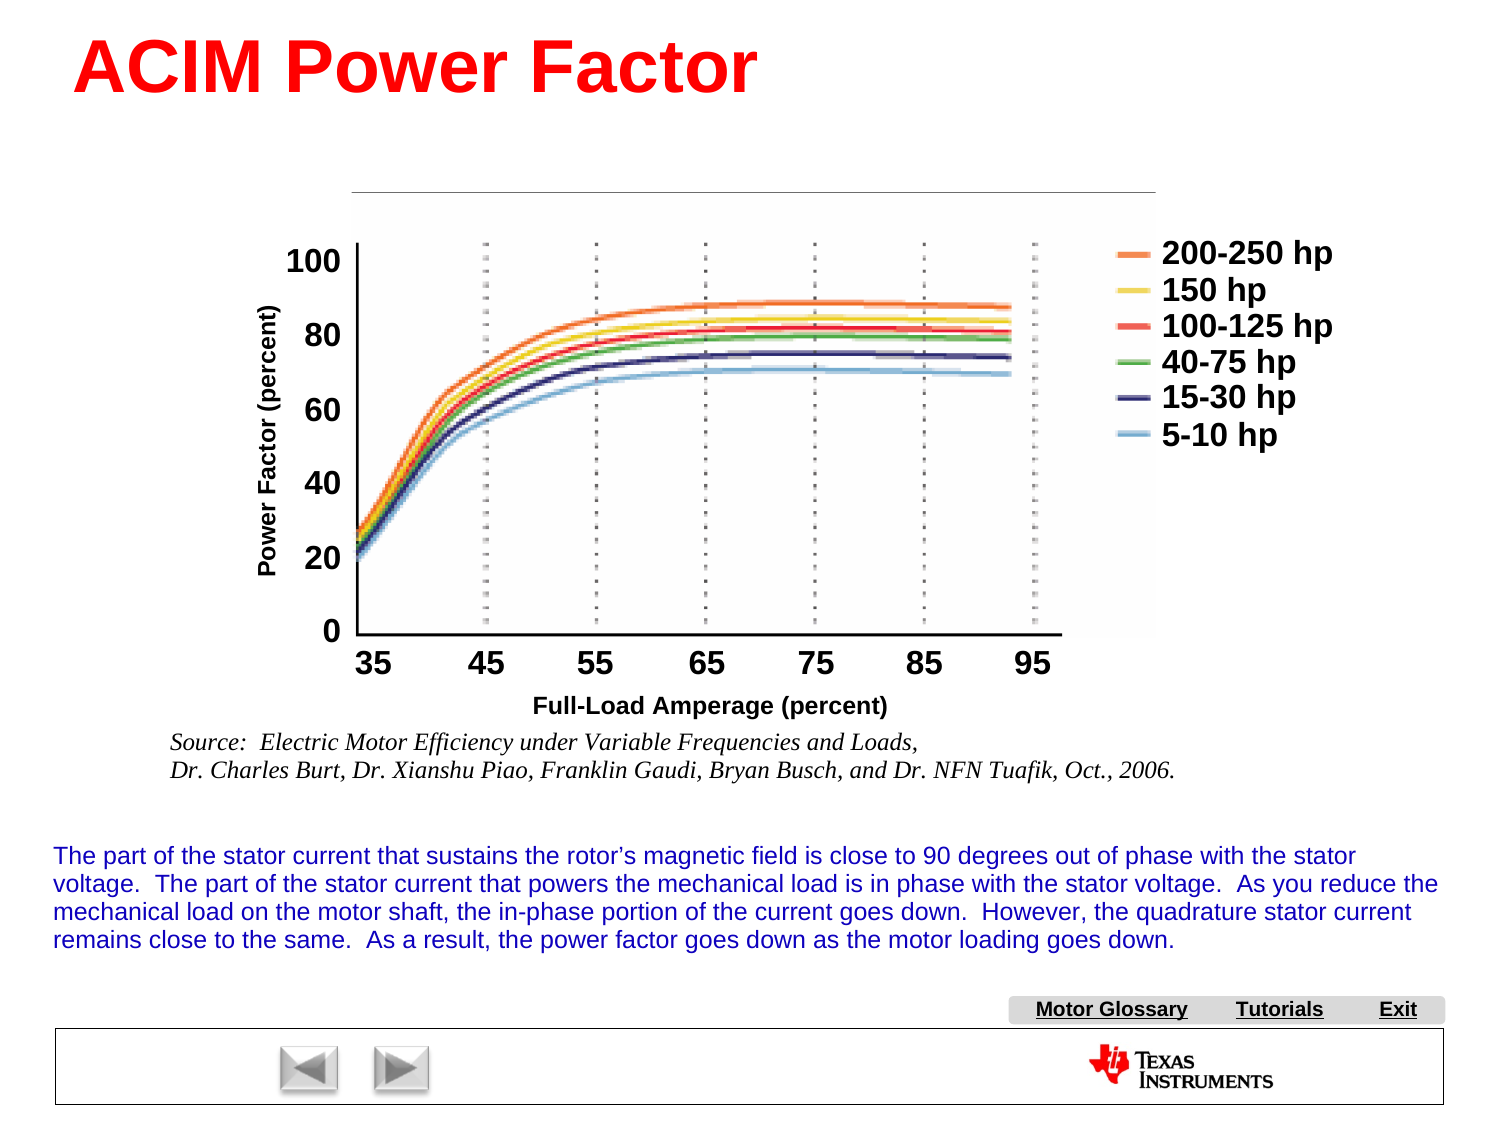

# ACIM Power Factor
200-250 hp
100
150 hp
100-125 hp
80
40-75 hp
15-30 hp
60
5-10 hp
Power Factor (percent)
40
20
0
35
45
55
65
75
85
95
Full-Load Amperage (percent)
Source: Electric Motor Efficiency under Variable Frequencies and Loads,
Dr. Charles Burt, Dr. Xianshu Piao, Franklin Gaudi, Bryan Busch, and Dr. NFN Tuafik, Oct., 2006.
The part of the stator current that sustains the rotor’s magnetic field is close to 90 degrees out of phase with the stator voltage. The part of the stator current that powers the mechanical load is in phase with the stator voltage. As you reduce the mechanical load on the motor shaft, the in-phase portion of the current goes down. However, the quadrature stator current remains close to the same. As a result, the power factor goes down as the motor loading goes down.